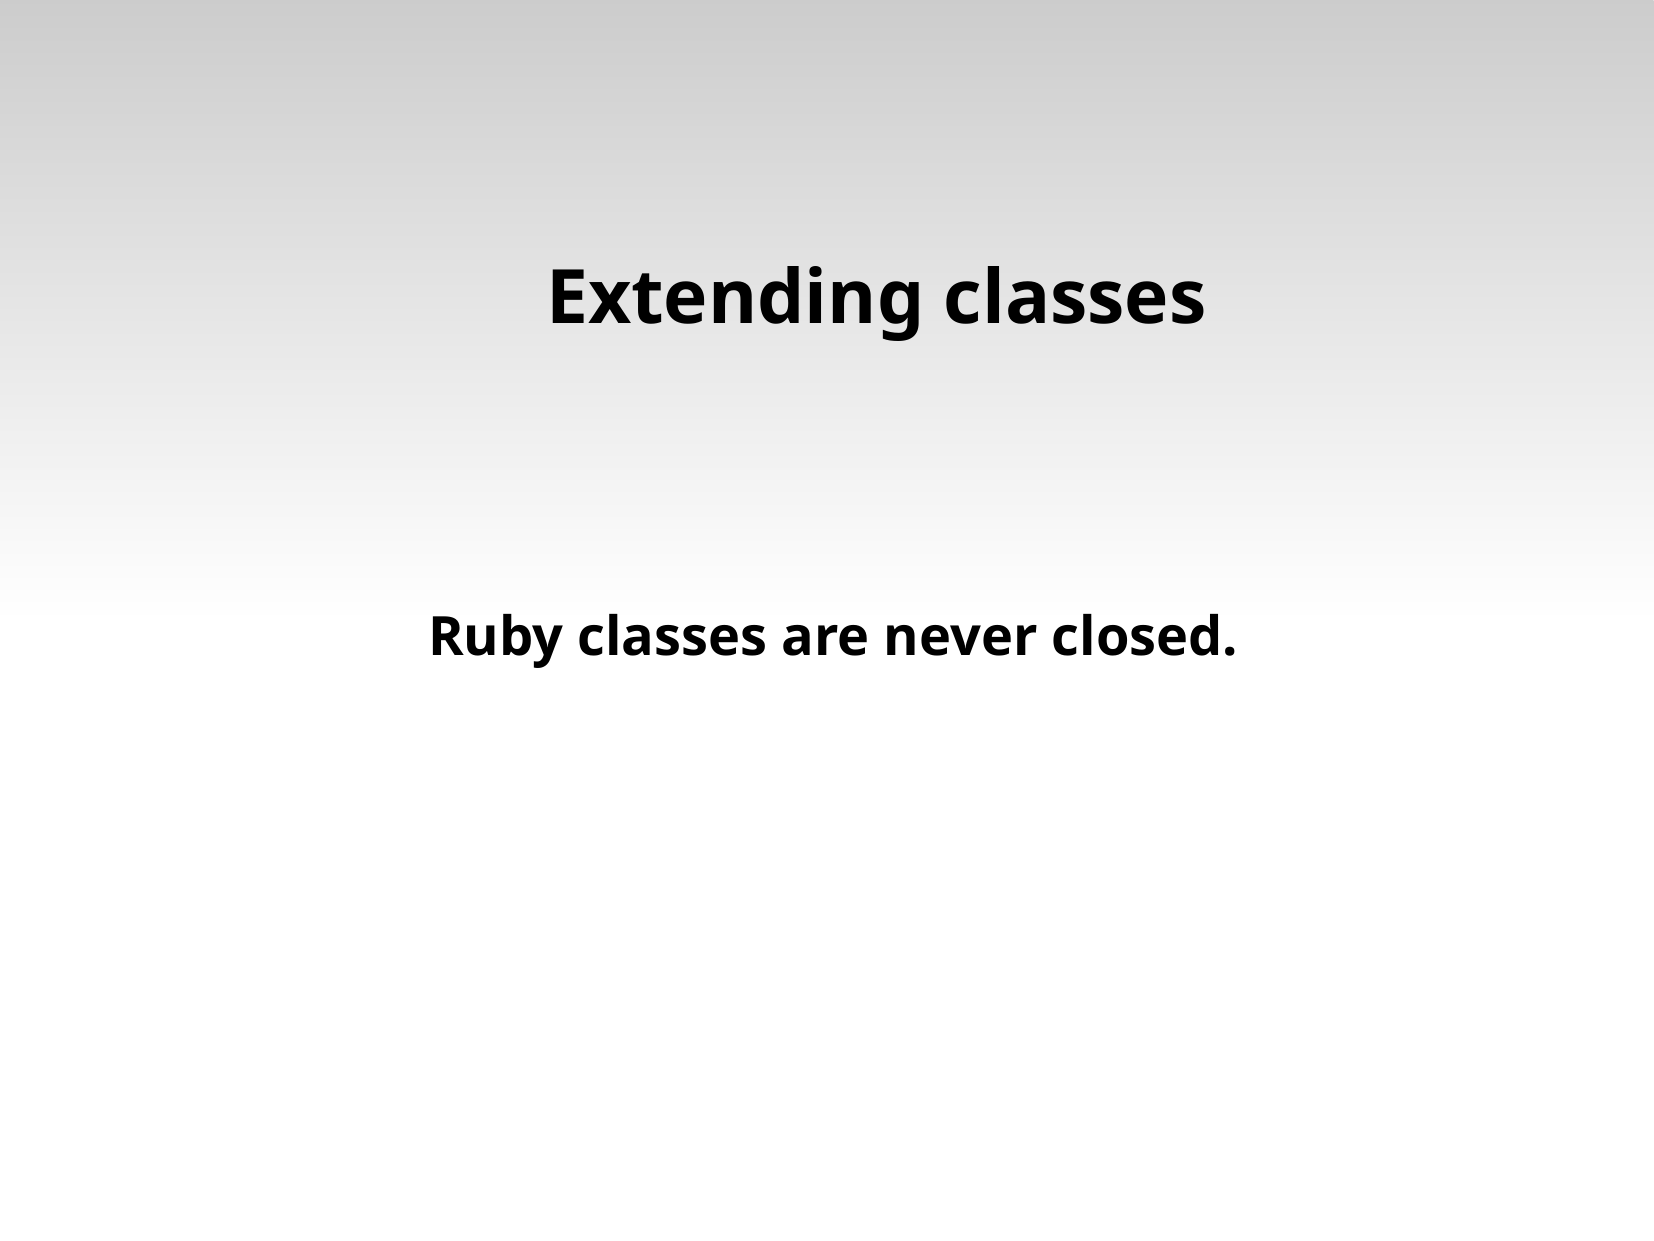

Extending classes
Ruby classes are never closed.